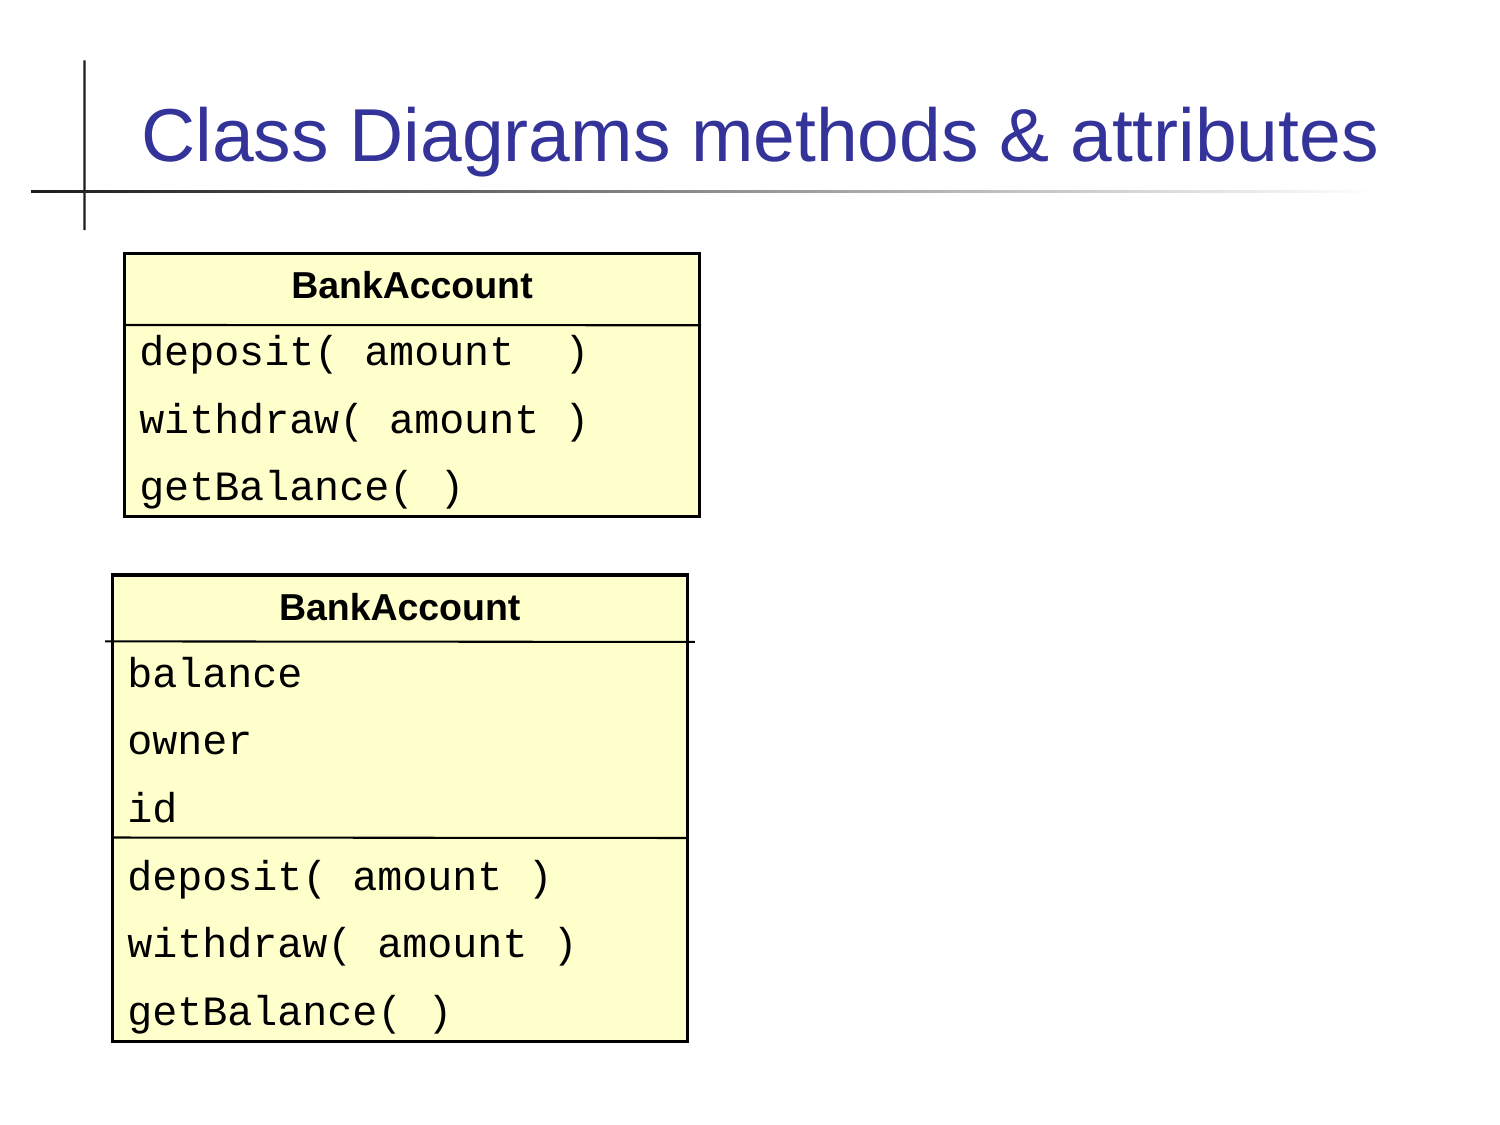

# Class Diagrams methods & attributes
BankAccount
deposit( amount )
withdraw( amount )
getBalance( )
BankAccount
balance
owner
id
deposit( amount )
withdraw( amount )
getBalance( )